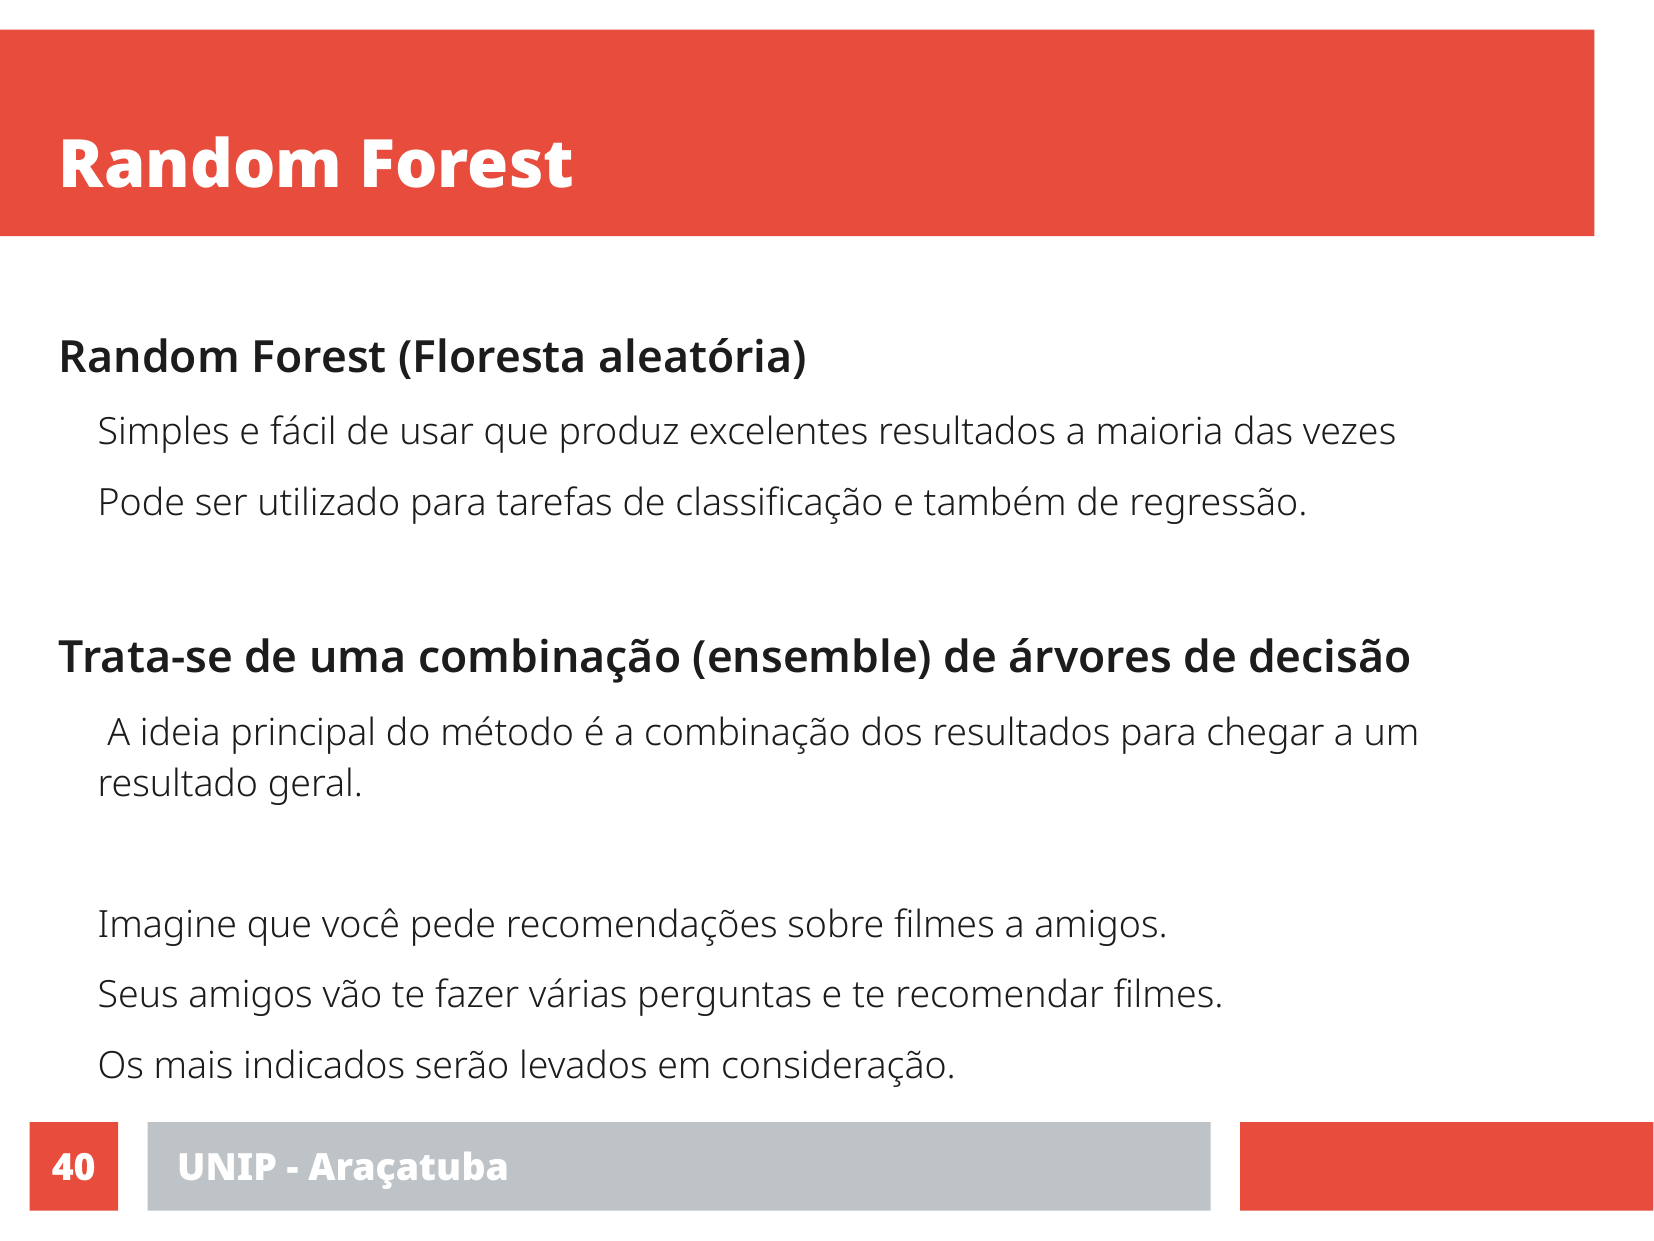

# Random Forest
Random Forest (Floresta aleatória)
Simples e fácil de usar que produz excelentes resultados a maioria das vezes
Pode ser utilizado para tarefas de classificação e também de regressão.
Trata-se de uma combinação (ensemble) de árvores de decisão
 A ideia principal do método é a combinação dos resultados para chegar a um resultado geral.
Imagine que você pede recomendações sobre filmes a amigos.
Seus amigos vão te fazer várias perguntas e te recomendar filmes.
Os mais indicados serão levados em consideração.
40
UNIP - Araçatuba